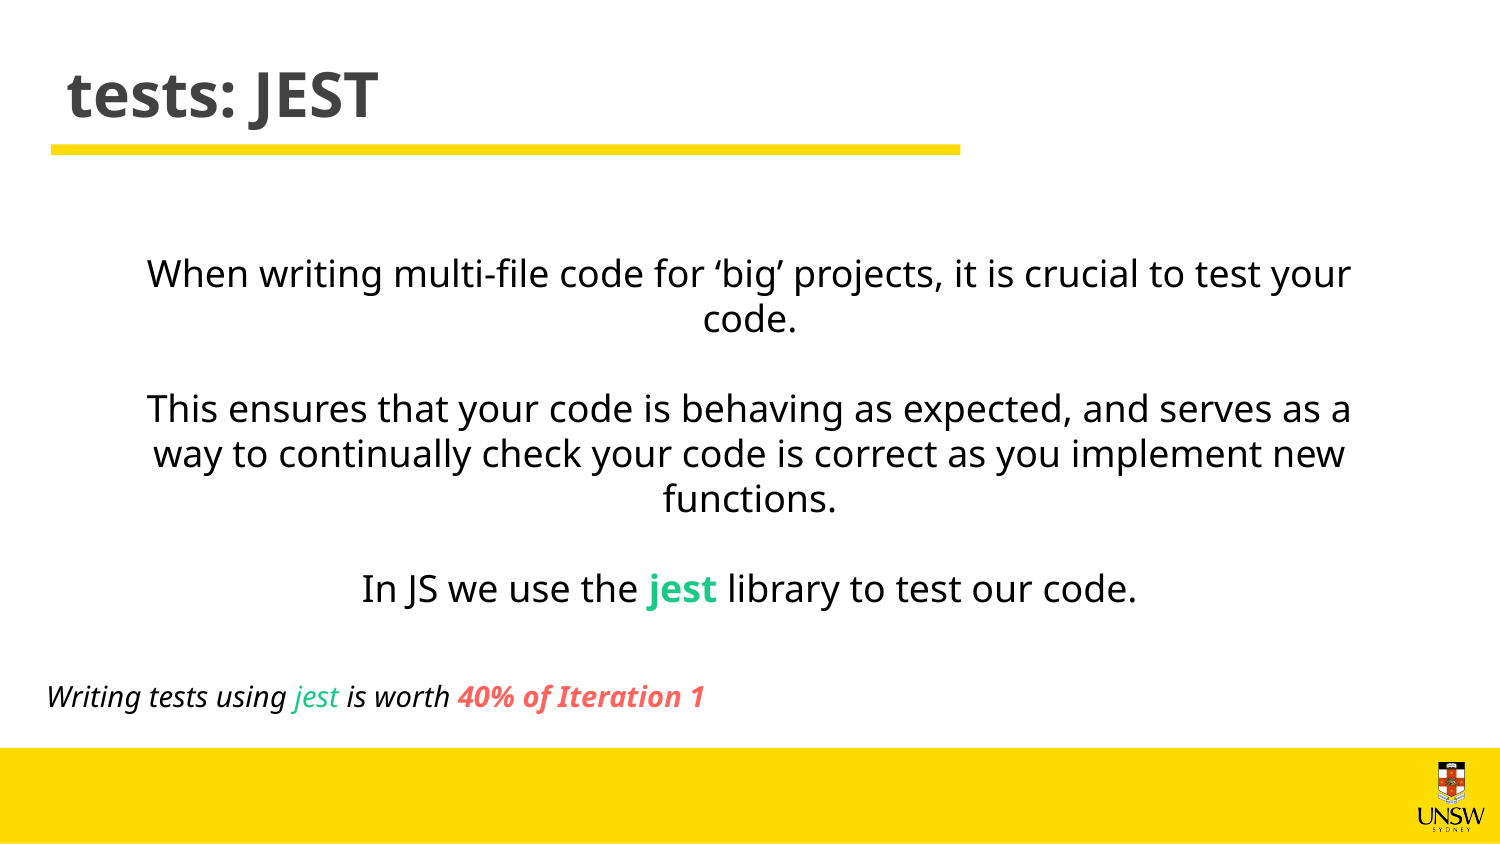

tests: JEST
When writing multi-file code for ‘big’ projects, it is crucial to test your code.
This ensures that your code is behaving as expected, and serves as a way to continually check your code is correct as you implement new functions.
In JS we use the jest library to test our code.
Writing tests using jest is worth 40% of Iteration 1